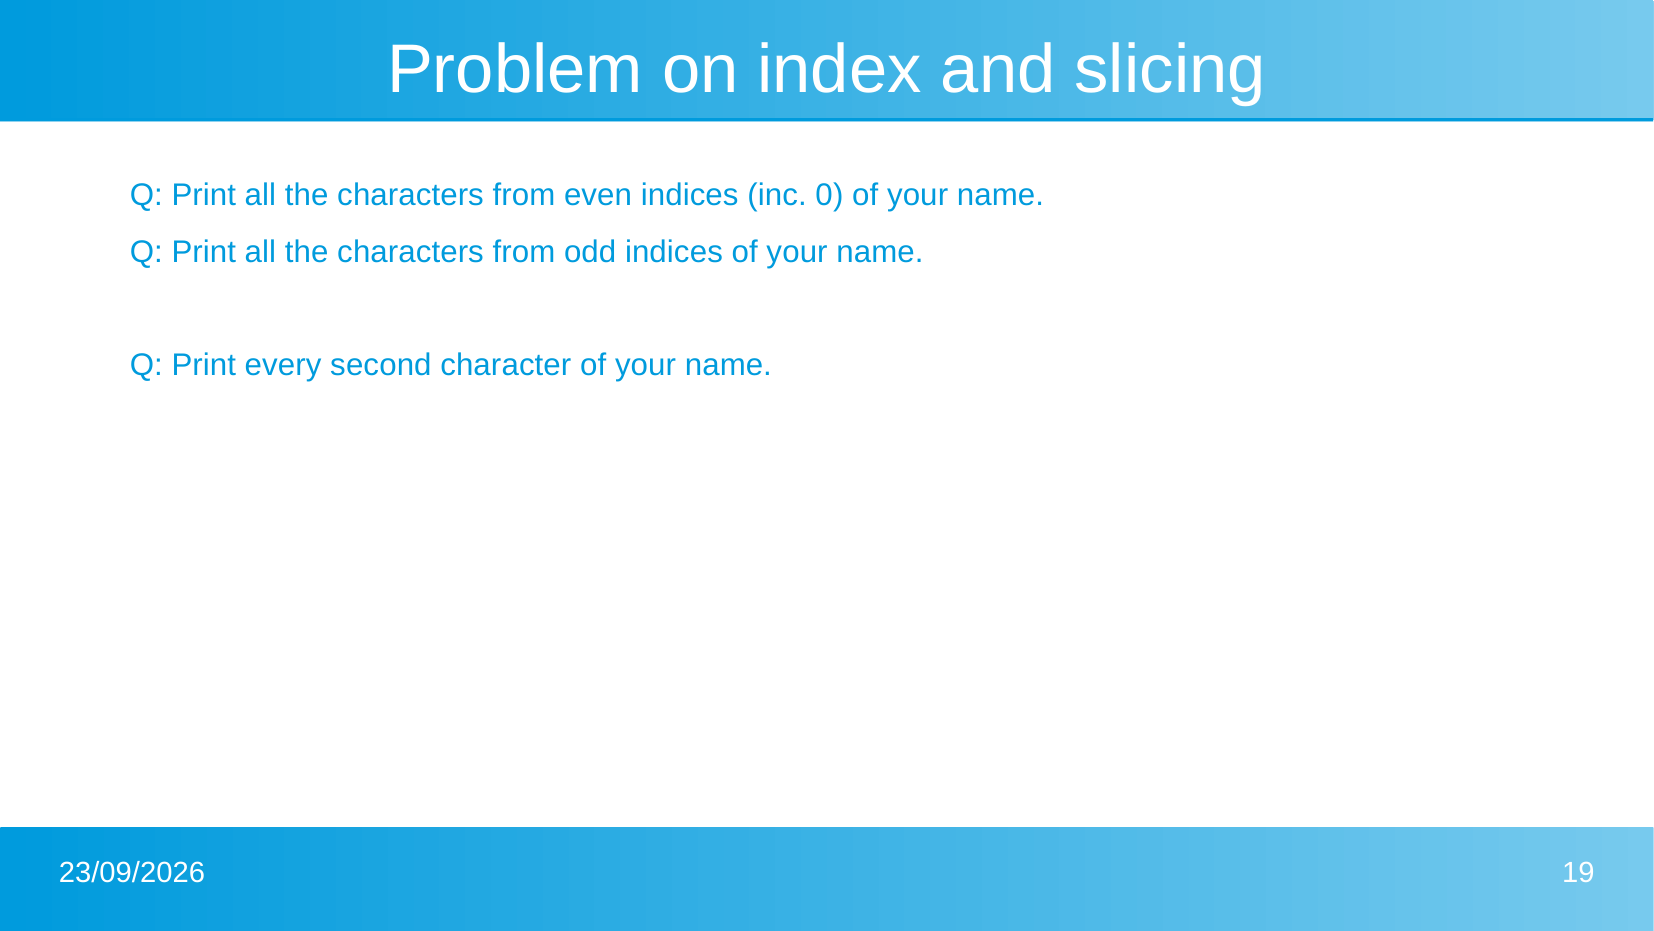

# Problem on index and slicing
Q: Print all the characters from even indices (inc. 0) of your name.
Q: Print all the characters from odd indices of your name.
Q: Print every second character of your name.
19